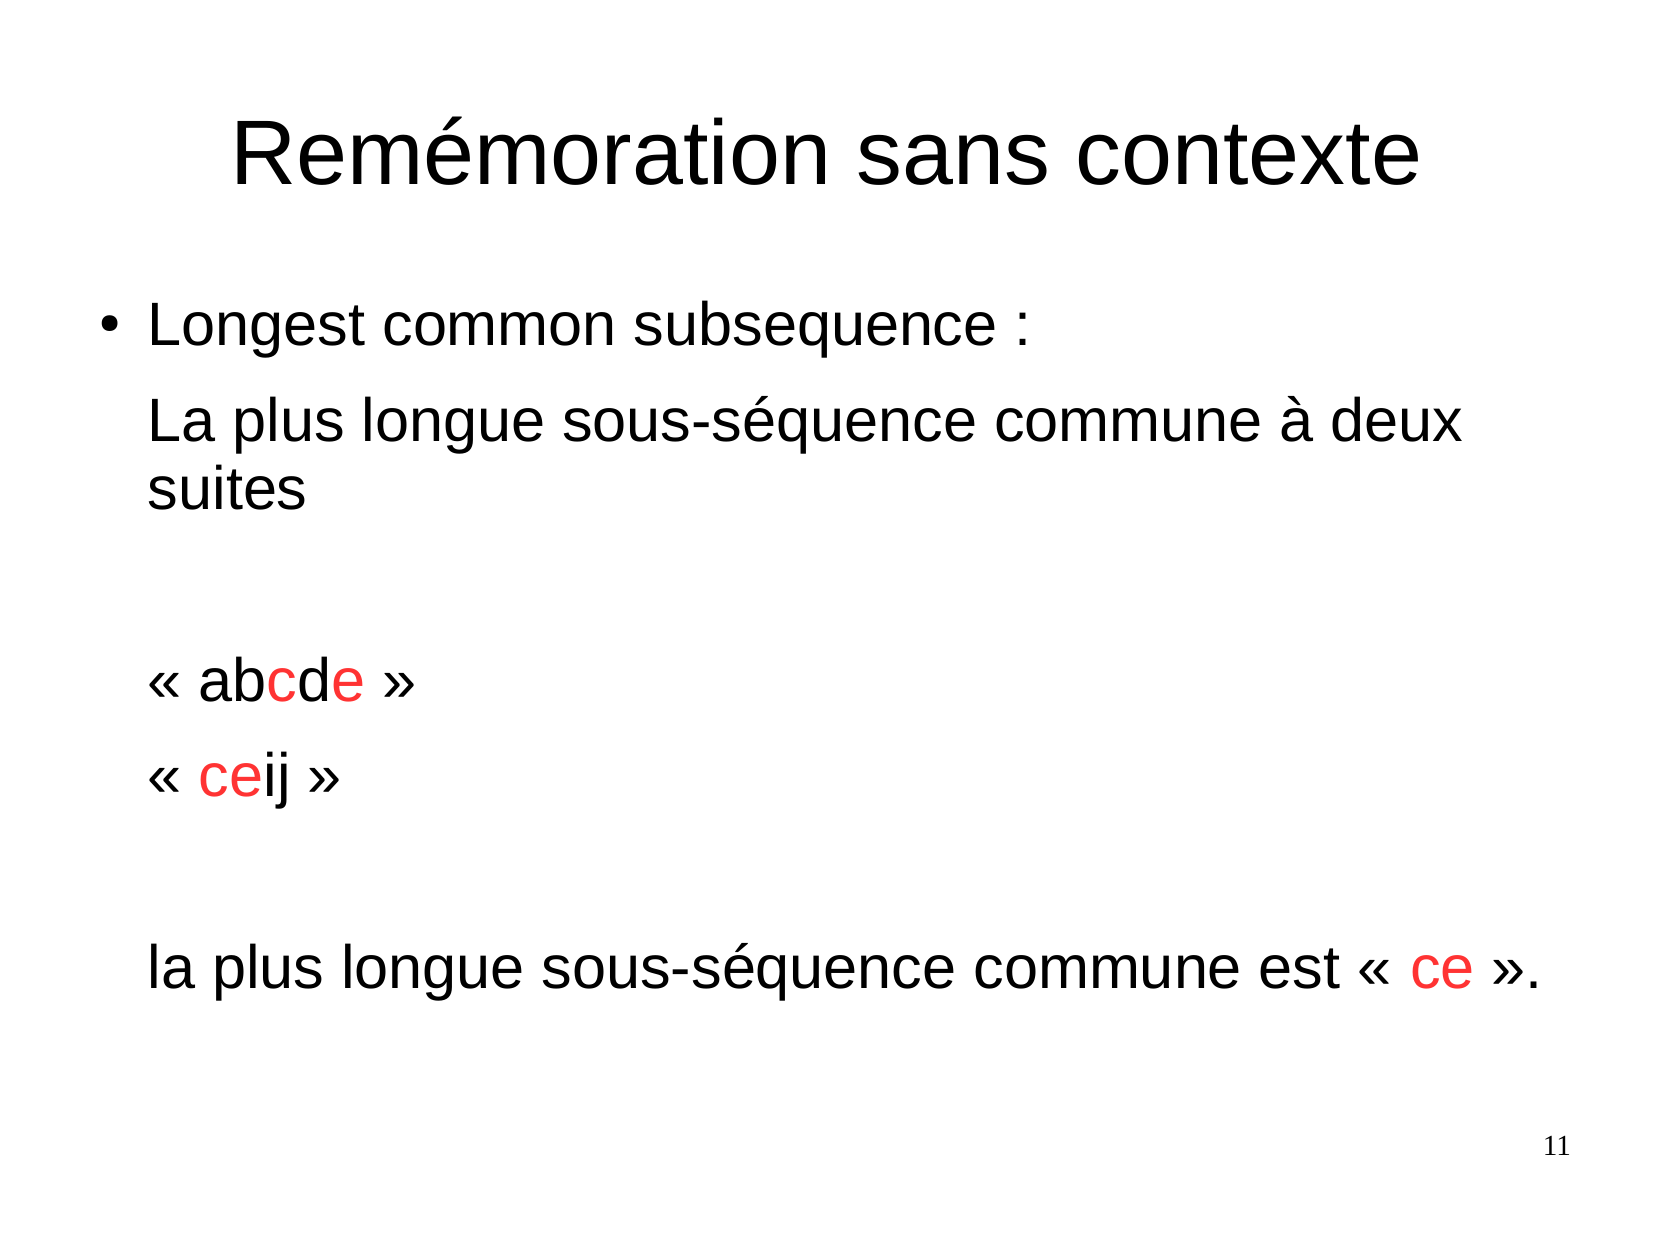

# Remémoration sans contexte
Longest common subsequence :
La plus longue sous-séquence commune à deux suites
« abcde »
« ceij »
la plus longue sous-séquence commune est « ce ».
11